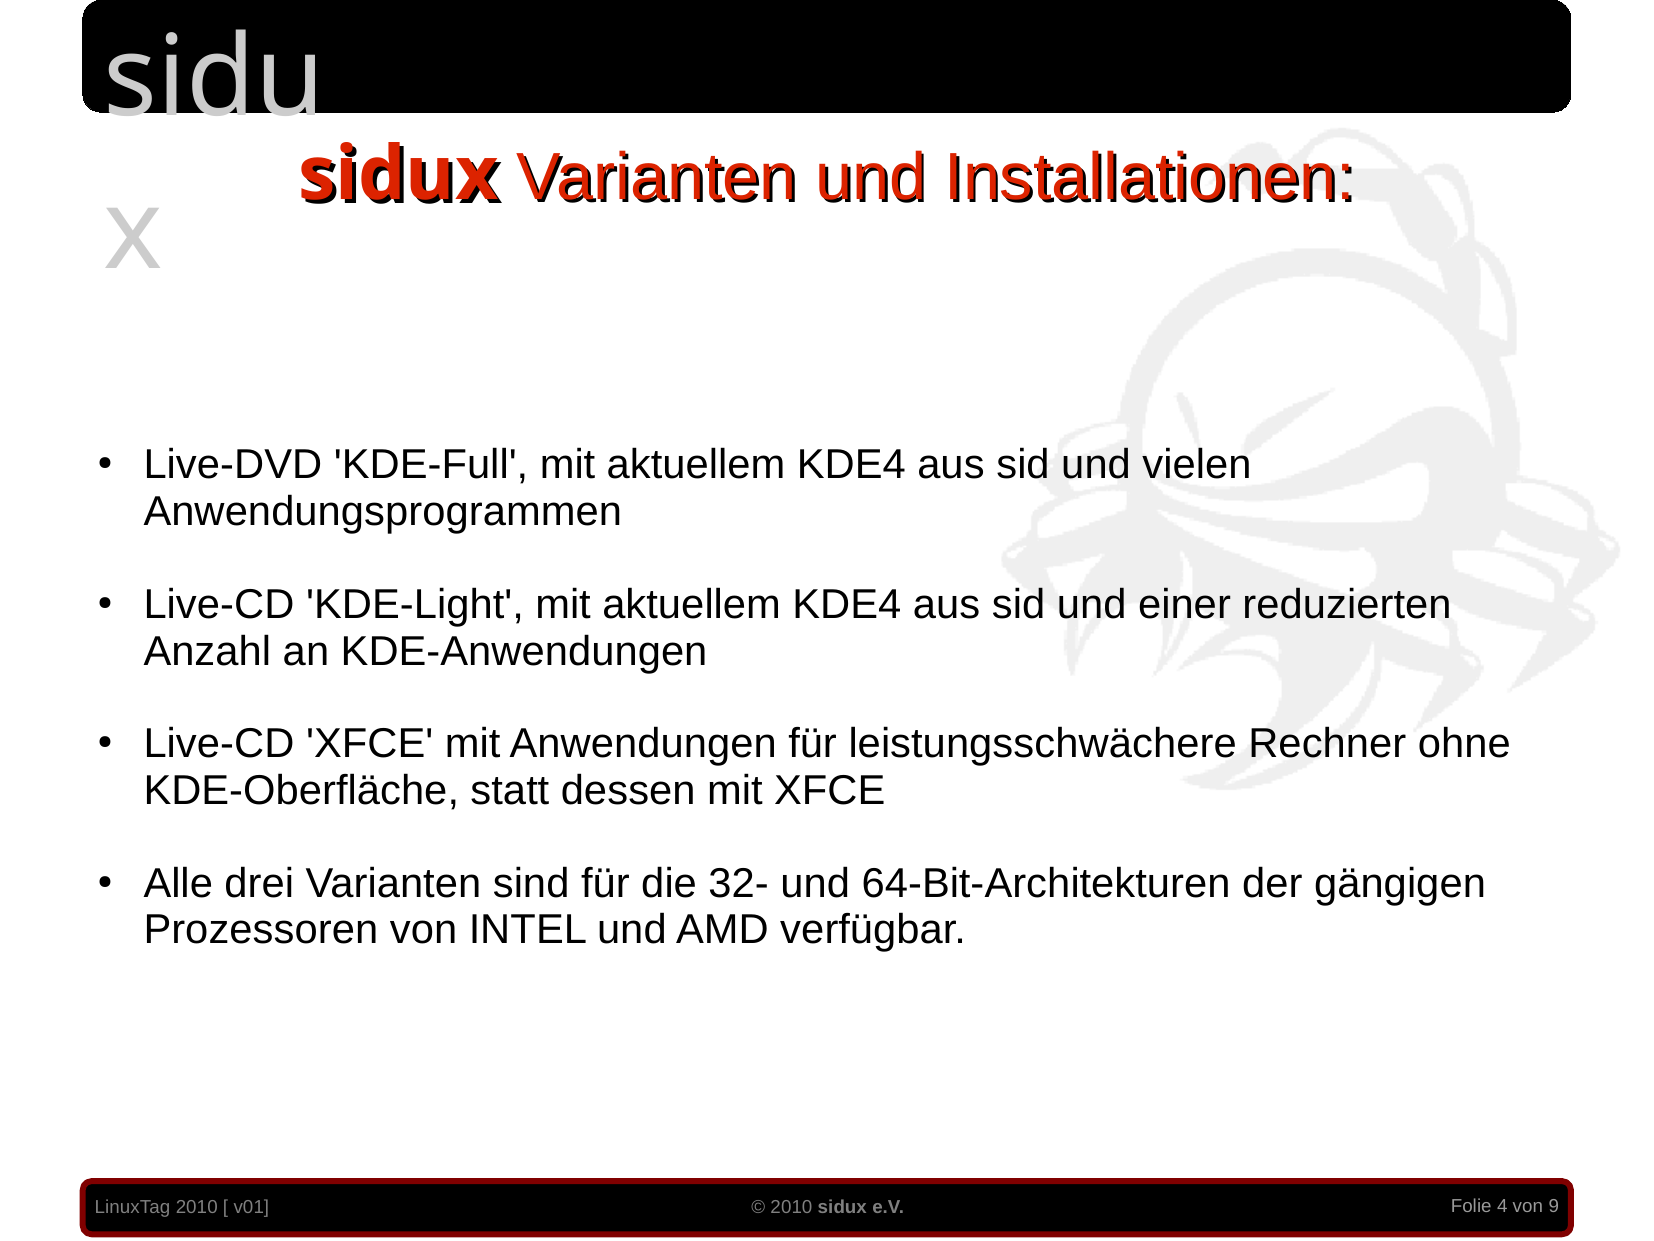

sidux Varianten und Installationen:
 	Live-DVD 'KDE-Full', mit aktuellem KDE4 aus sid und vielen
	Anwendungsprogrammen
 	Live-CD 'KDE-Light', mit aktuellem KDE4 aus sid und einer reduzierten
	Anzahl an KDE-Anwendungen
 	Live-CD 'XFCE' mit Anwendungen für leistungsschwächere Rechner ohne
	KDE-Oberfläche, statt dessen mit XFCE
 	Alle drei Varianten sind für die 32- und 64-Bit-Architekturen der gängigen
	Prozessoren von INTEL und AMD verfügbar.